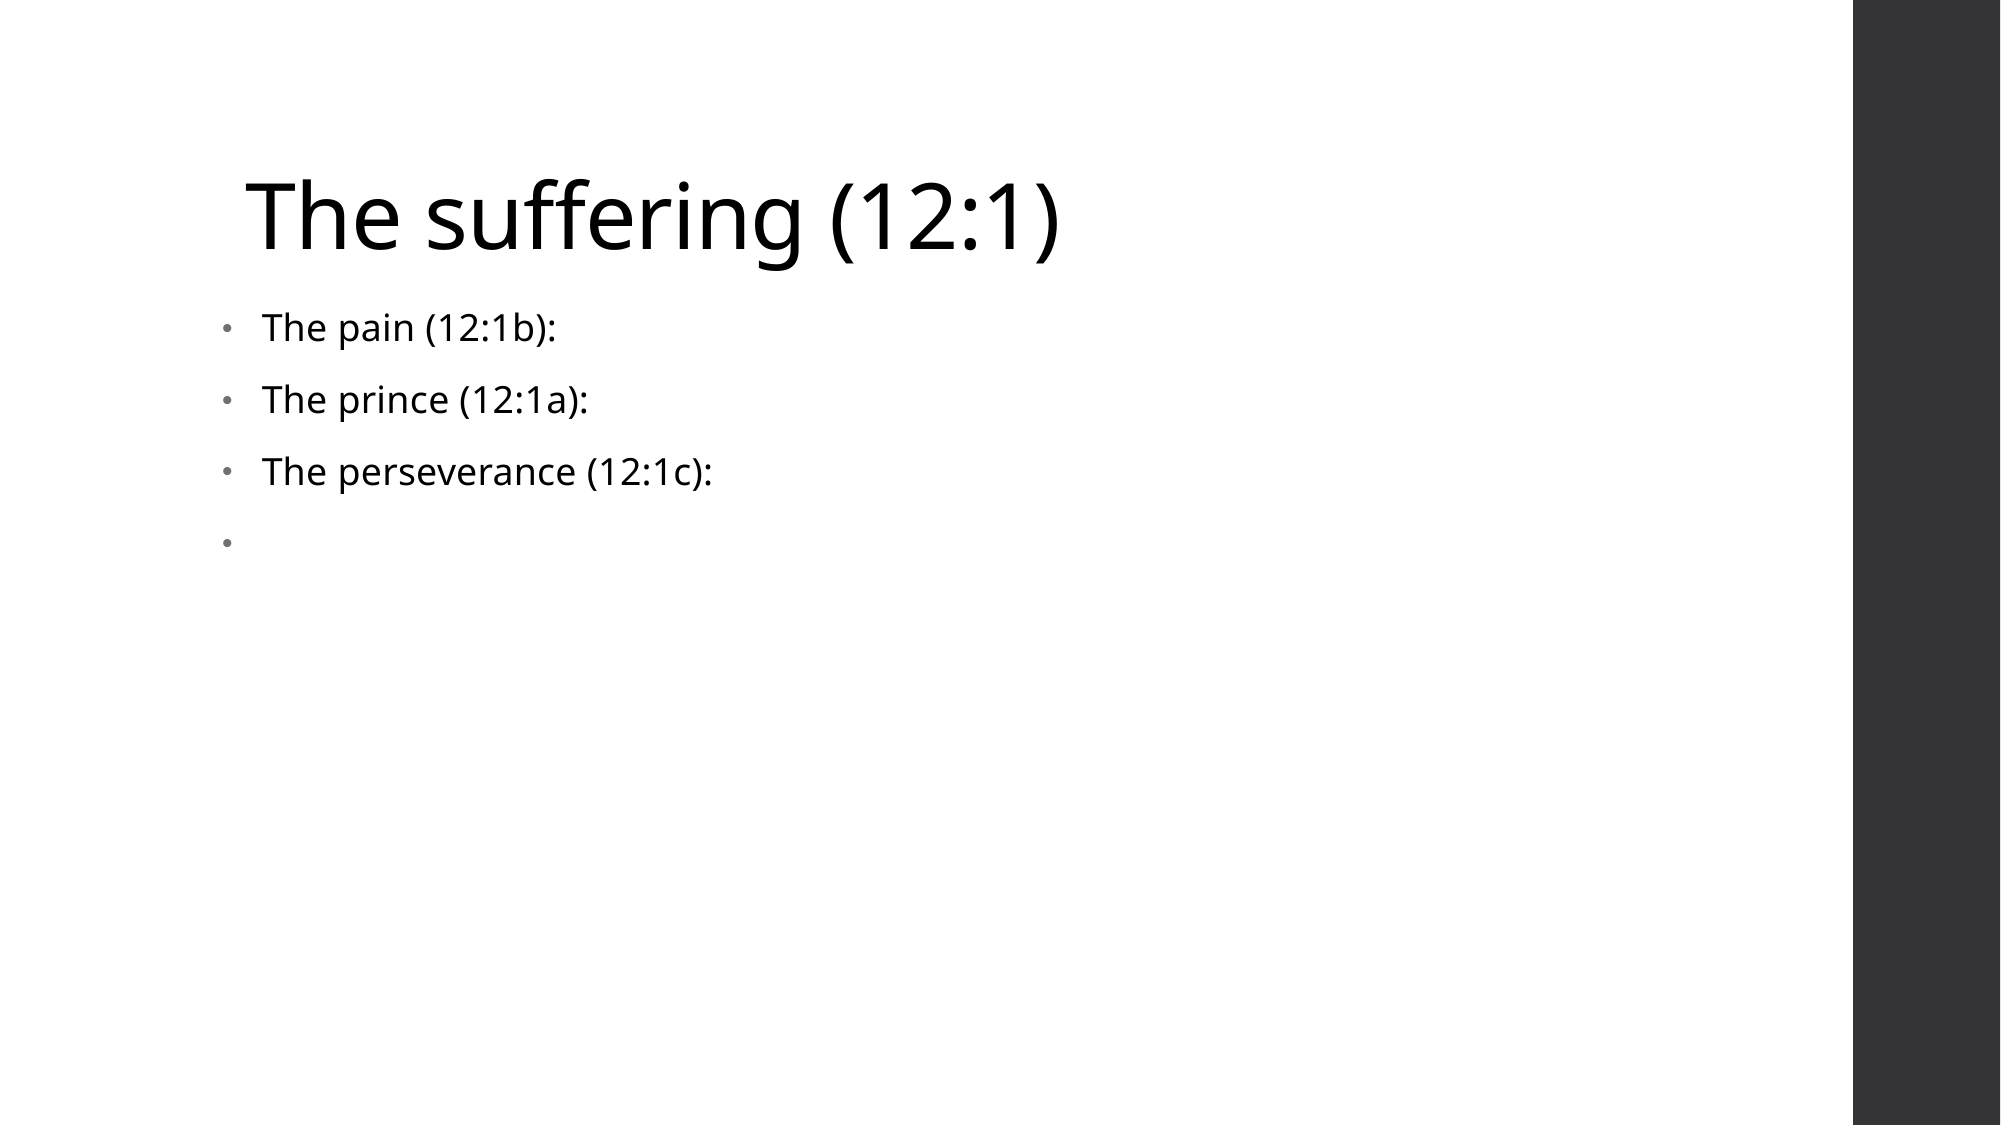

# The suffering (12:1)
 The pain (12:1b):
 The prince (12:1a):
 The perseverance (12:1c):